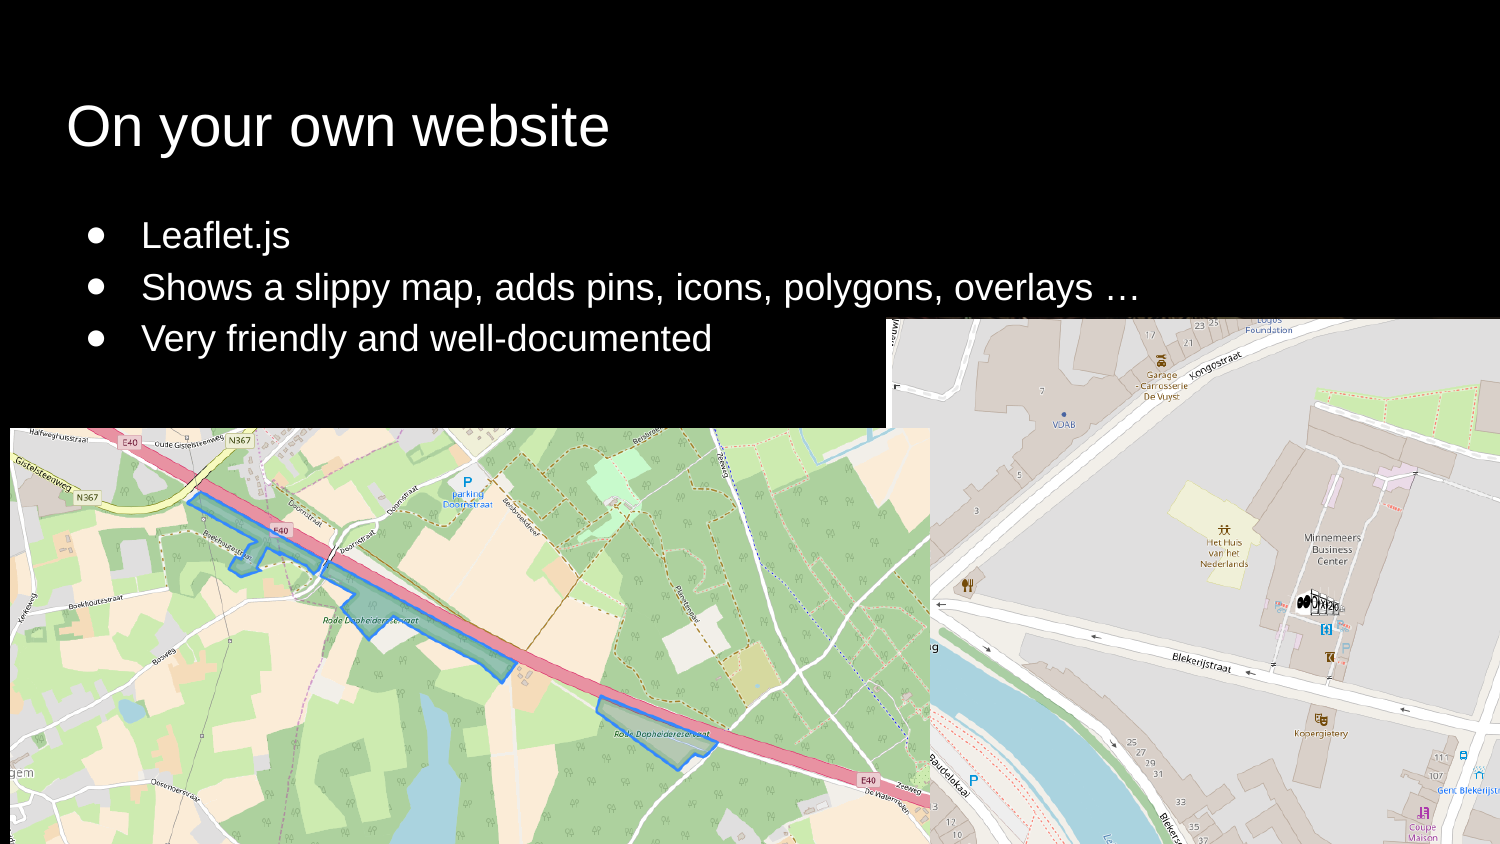

# On your own website
Leaflet.js
Shows a slippy map, adds pins, icons, polygons, overlays …
Very friendly and well-documented